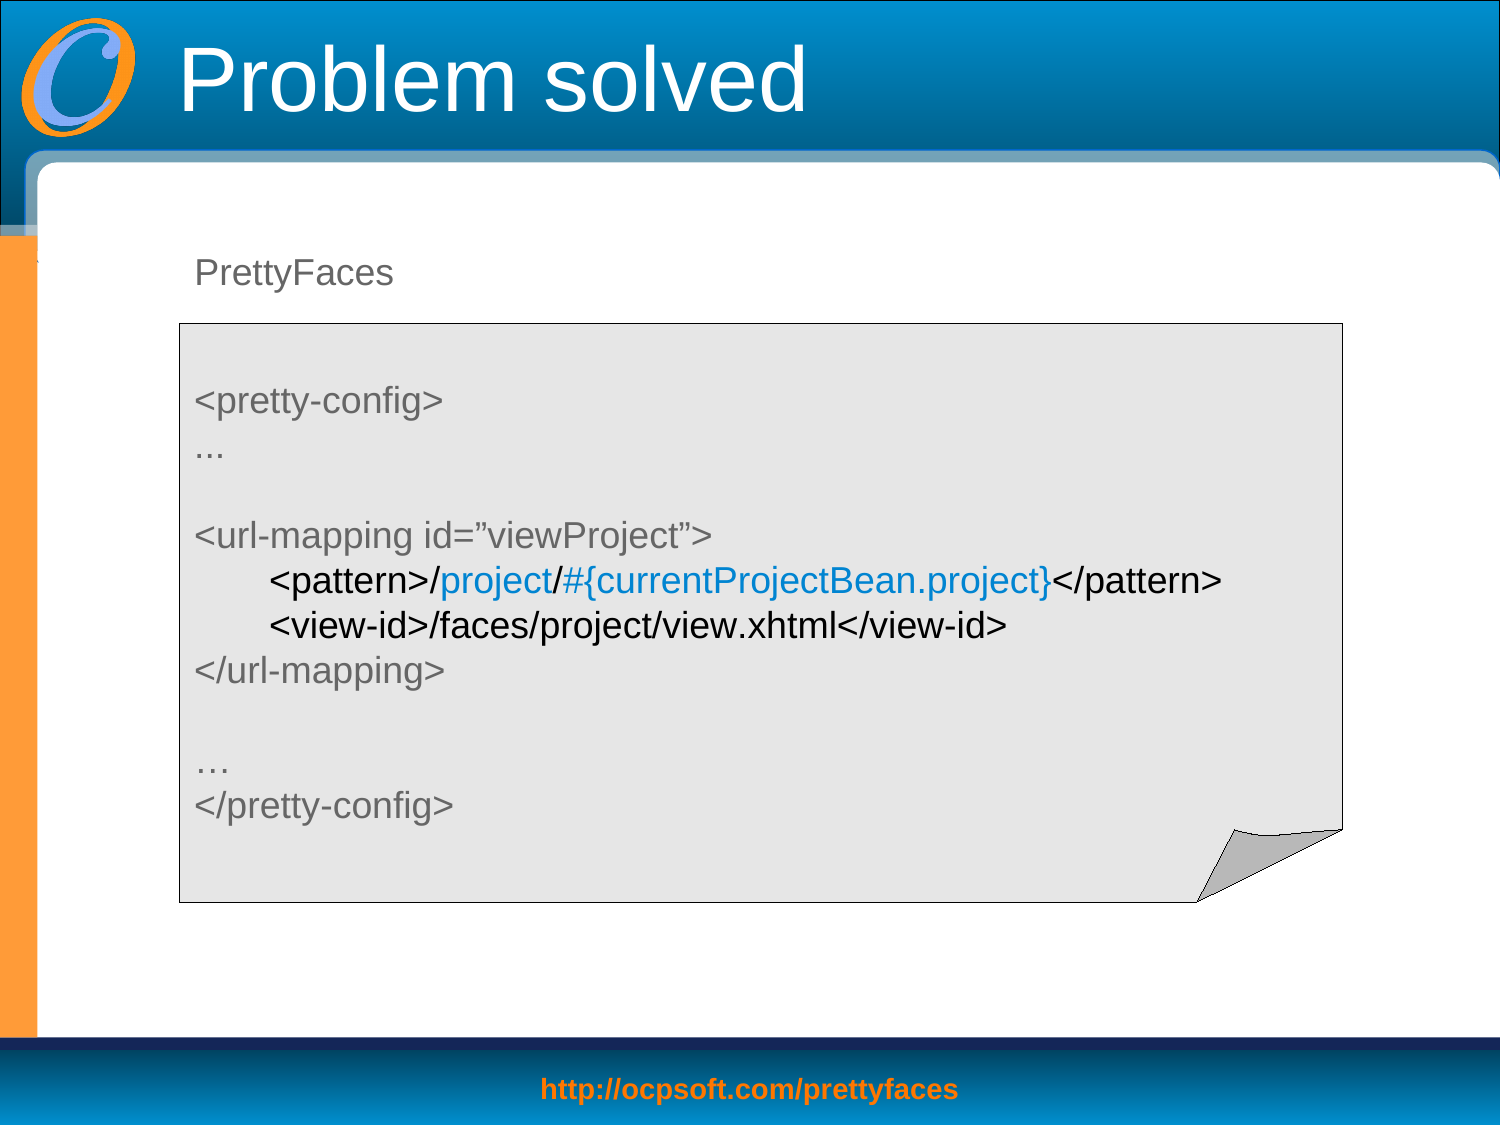

# Problem solved
PrettyFaces
<pretty-config>
...
<url-mapping id=”viewProject”>
	<pattern>/project/#{currentProjectBean.project}</pattern>
	<view-id>/faces/project/view.xhtml</view-id>
</url-mapping>
…
</pretty-config>